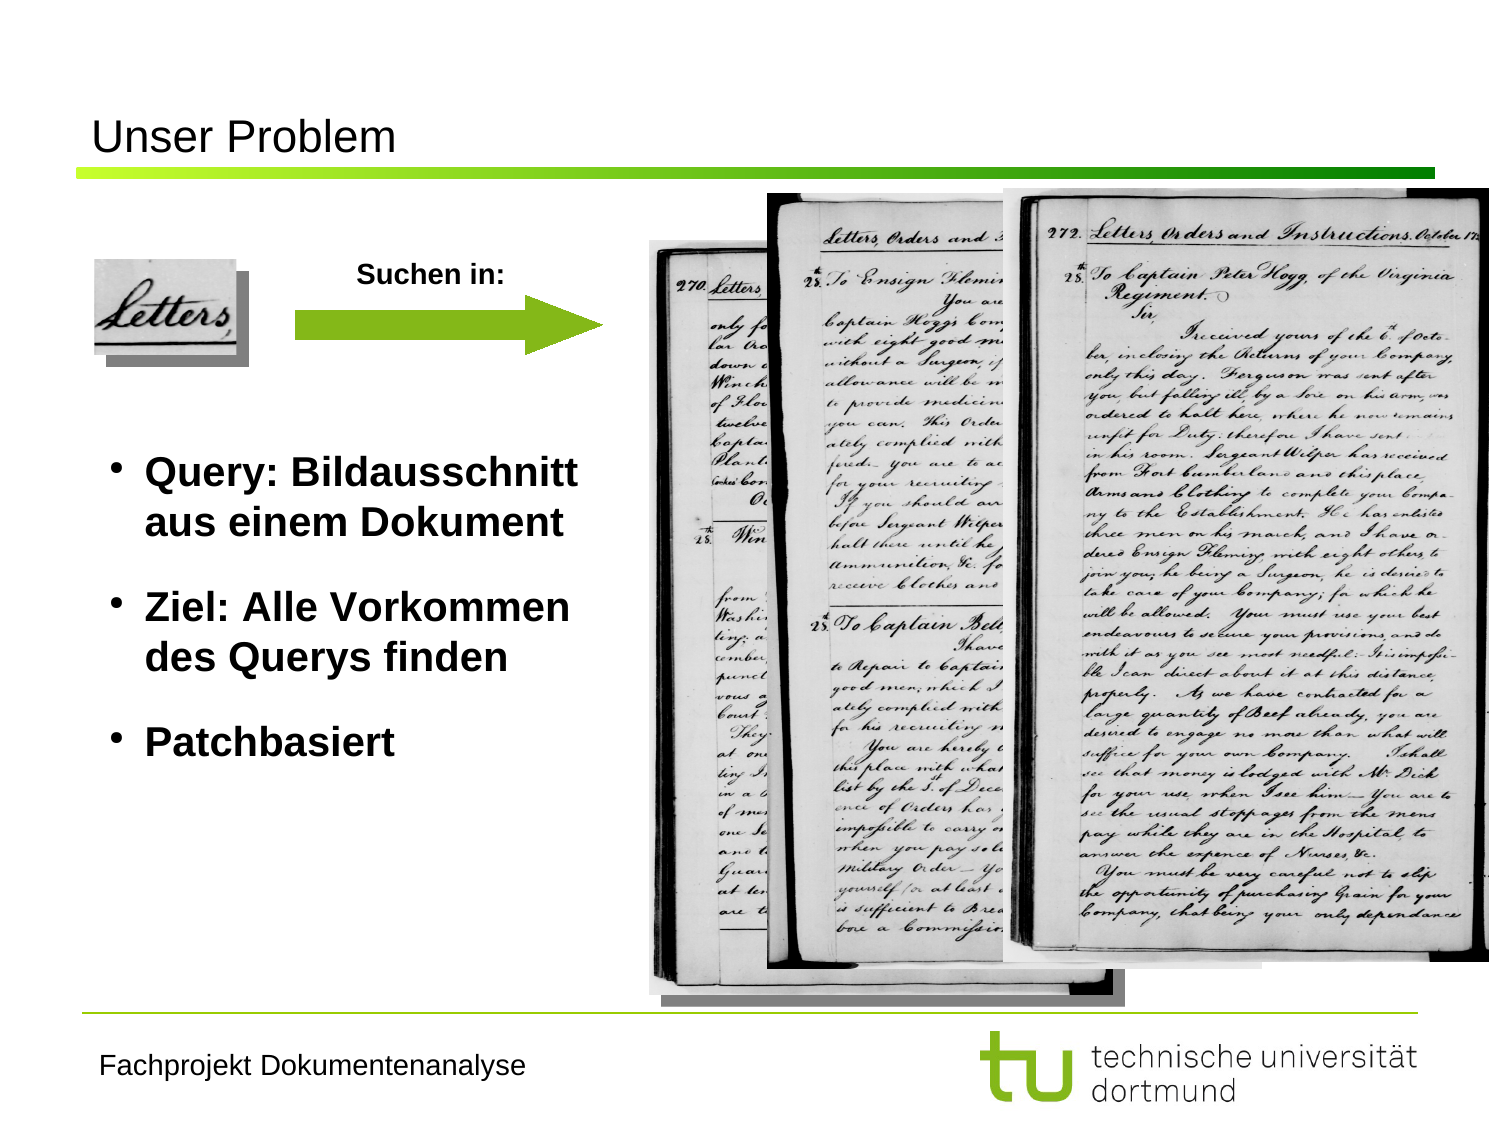

# Unser Problem
Suchen in:
Query: Bildausschnitt aus einem Dokument
Ziel: Alle Vorkommen des Querys finden
Patchbasiert